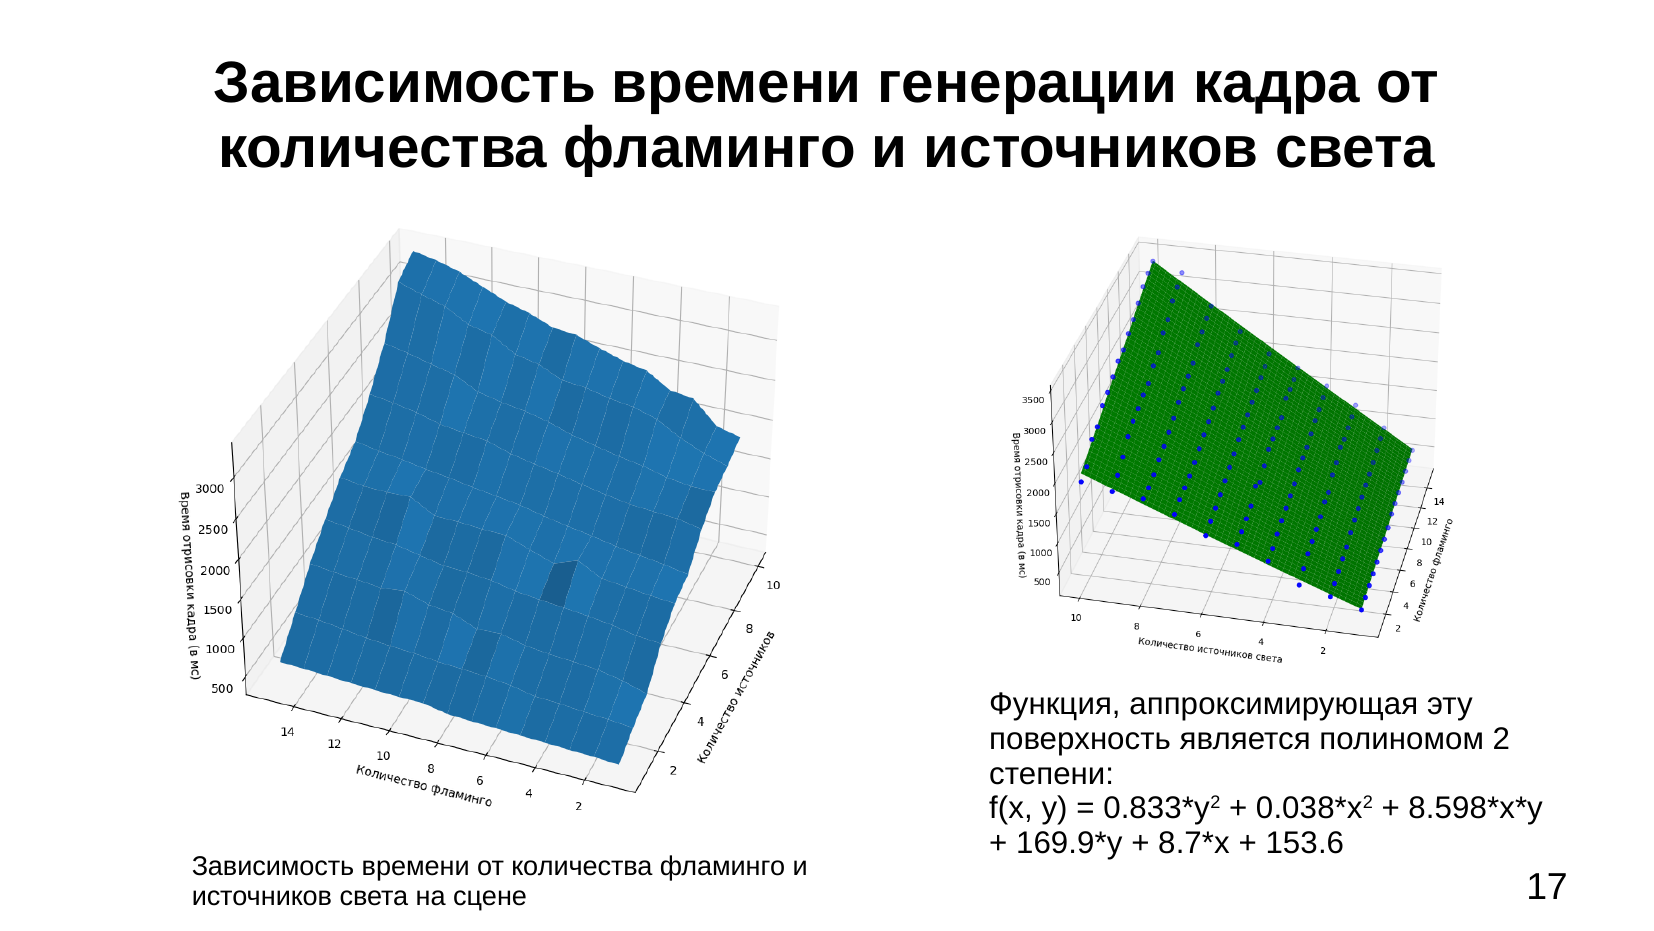

# Зависимость времени генерации кадра от количества фламинго и источников света
Функция, аппроксимирующая эту поверхность является полиномом 2 степени:
f(x, y) = 0.833*y2 + 0.038*x2 + 8.598*x*y + 169.9*y + 8.7*x + 153.6
Зависимость времени от количества фламинго и источников света на сцене